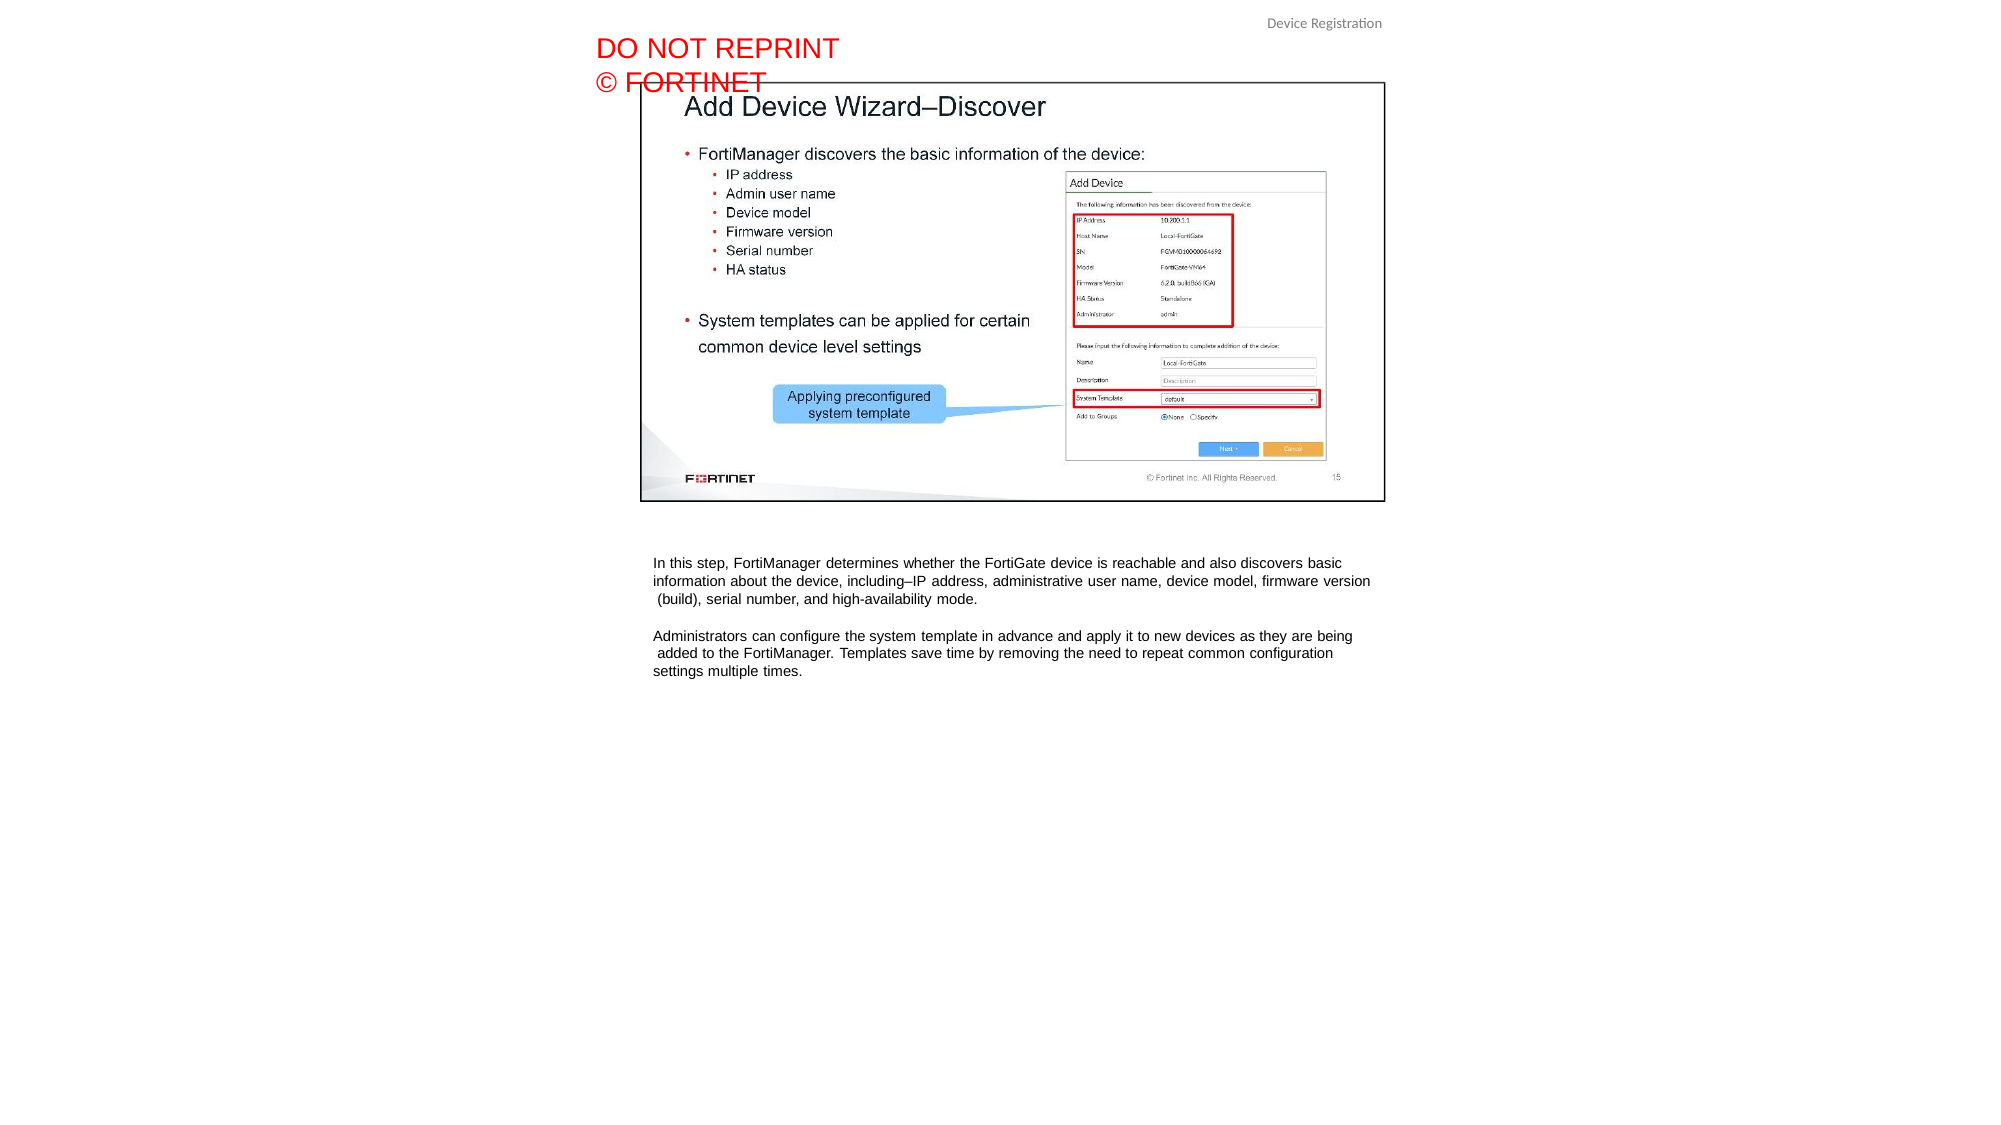

Device Registration
DO NOT REPRINT
© FORTINET
In this step, FortiManager determines whether the FortiGate device is reachable and also discovers basic information about the device, including–IP address, administrative user name, device model, firmware version (build), serial number, and high-availability mode.
Administrators can configure the system template in advance and apply it to new devices as they are being added to the FortiManager. Templates save time by removing the need to repeat common configuration settings multiple times.
FortiManager 6.2 Study Guide
1